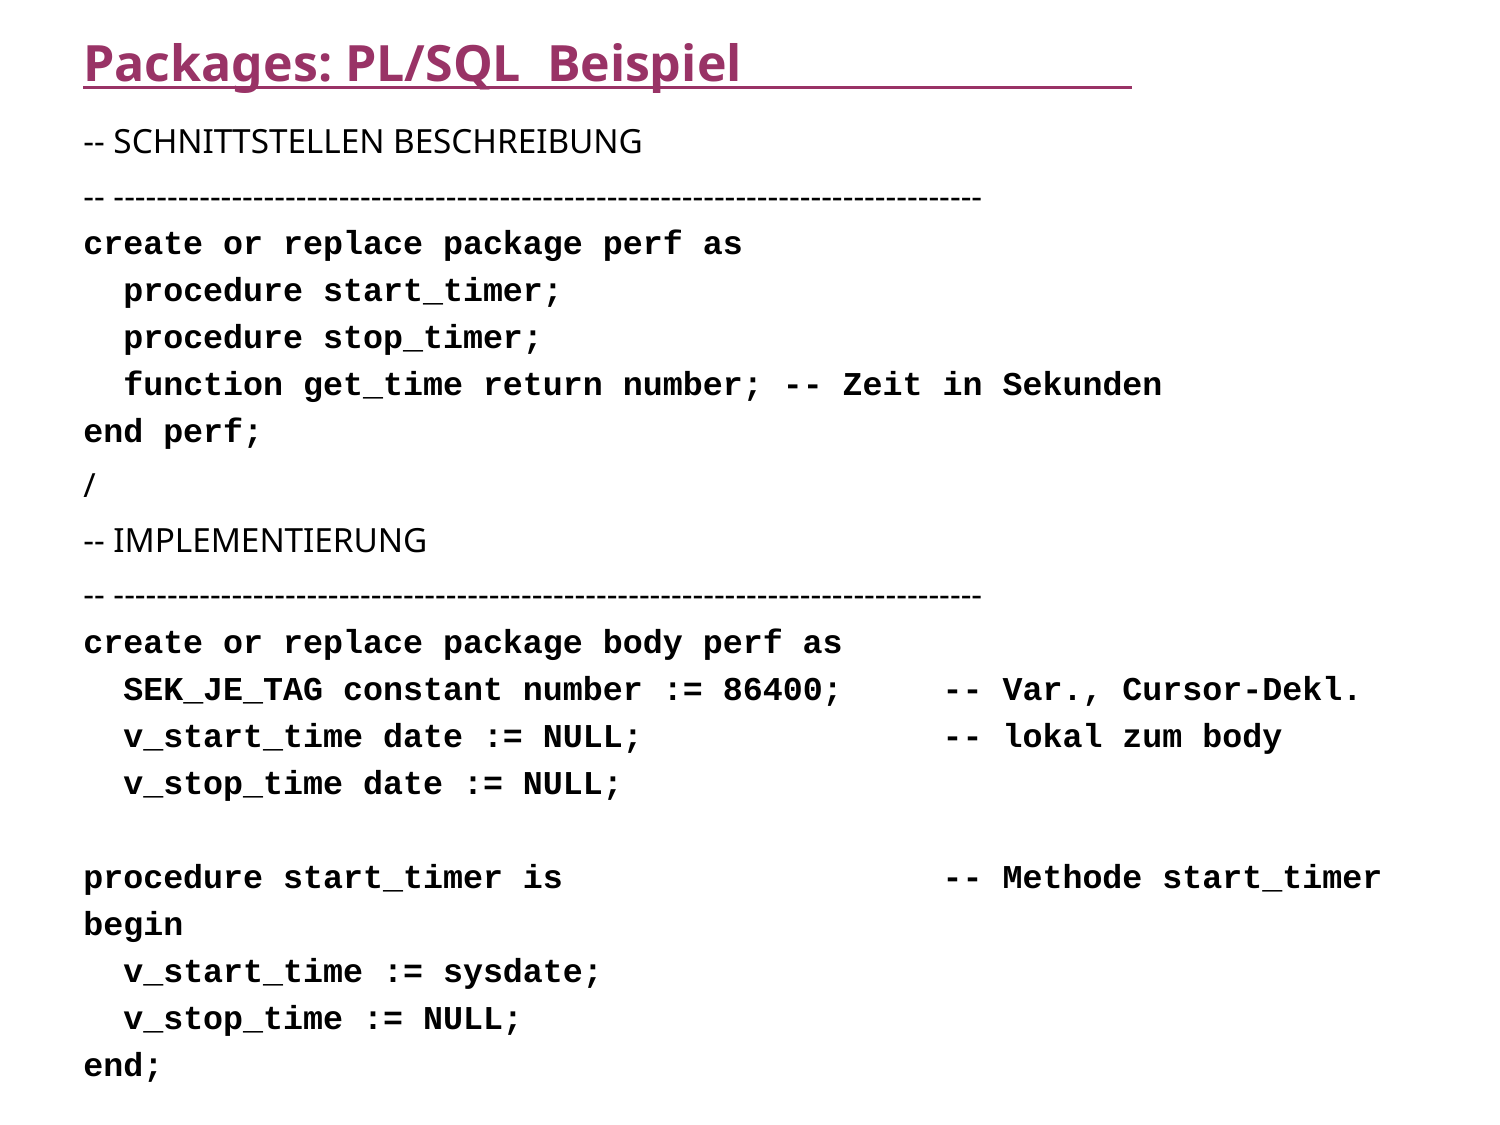

# Packages: PL/SQL Beispiel
-- SCHNITTSTELLEN BESCHREIBUNG
-- ---------------------------------------------------------------------------------
create or replace package perf as
 procedure start_timer;
 procedure stop_timer;
 function get_time return number; -- Zeit in Sekunden
end perf;
/
-- IMPLEMENTIERUNG
-- ---------------------------------------------------------------------------------
create or replace package body perf as
 SEK_JE_TAG constant number := 86400; -- Var., Cursor-Dekl.
 v_start_time date := NULL; -- lokal zum body
 v_stop_time date := NULL;
procedure start_timer is -- Methode start_timer
begin
 v_start_time := sysdate;
 v_stop_time := NULL;
end;